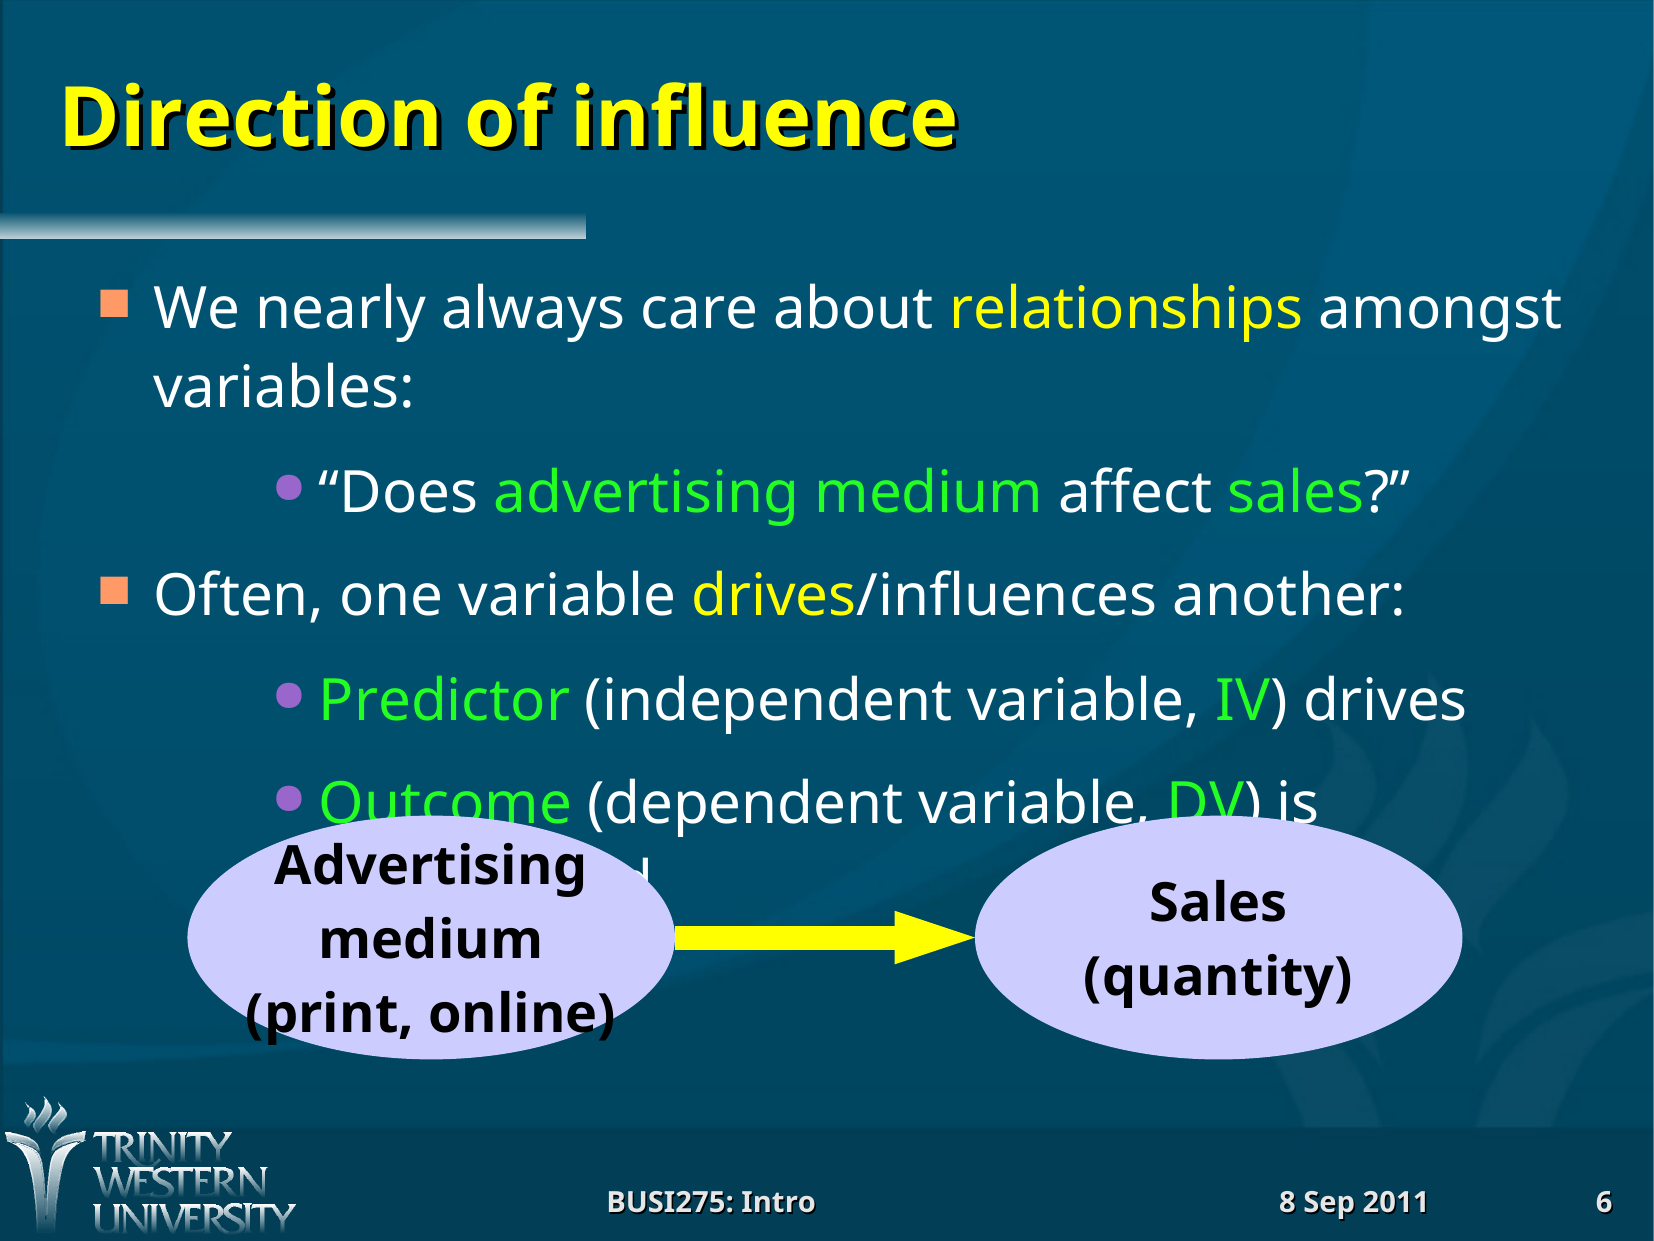

# Direction of influence
We nearly always care about relationships amongst variables:
“Does advertising medium affect sales?”
Often, one variable drives/influences another:
Predictor (independent variable, IV) drives
Outcome (dependent variable, DV) is influenced
Advertising
medium
(print, online)
Sales
(quantity)
BUSI275: Intro
8 Sep 2011
6